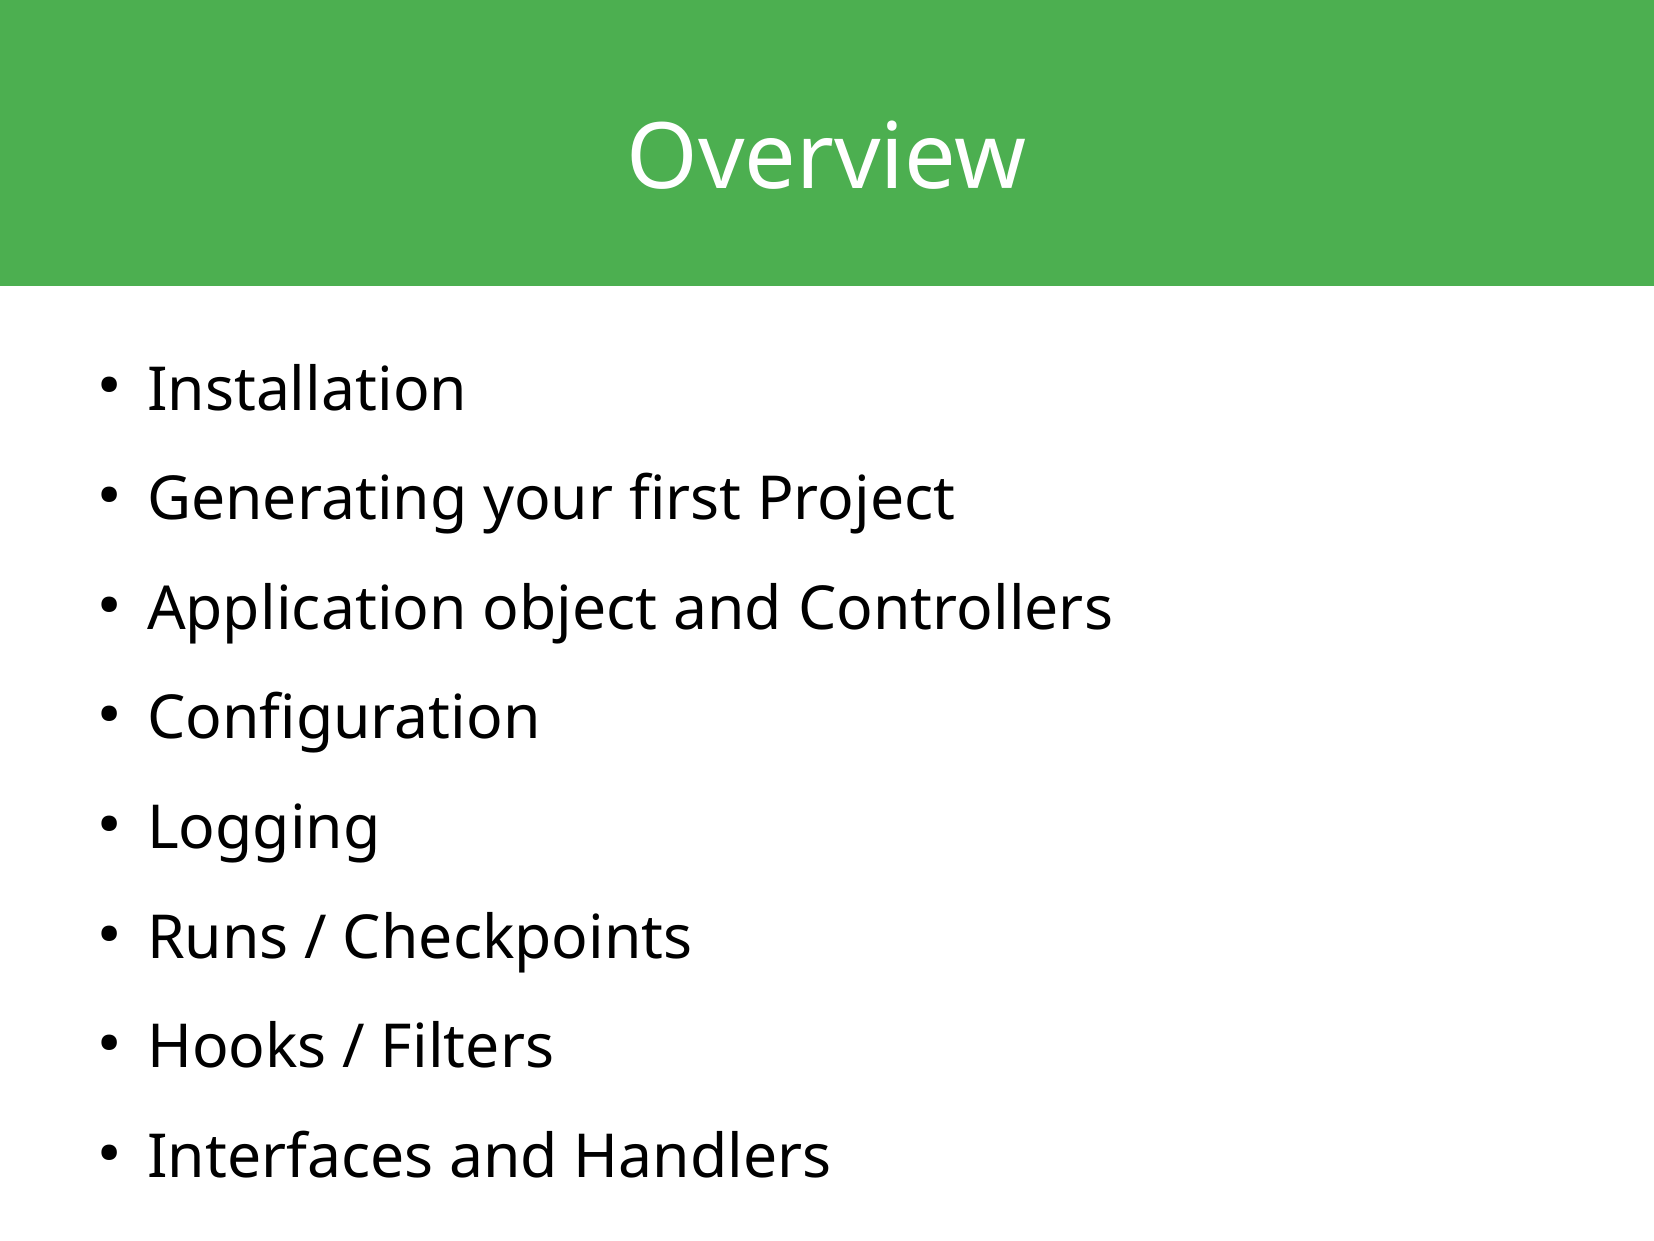

# Overview
Installation
Generating your first Project
Application object and Controllers
Configuration
Logging
Runs / Checkpoints
Hooks / Filters
Interfaces and Handlers